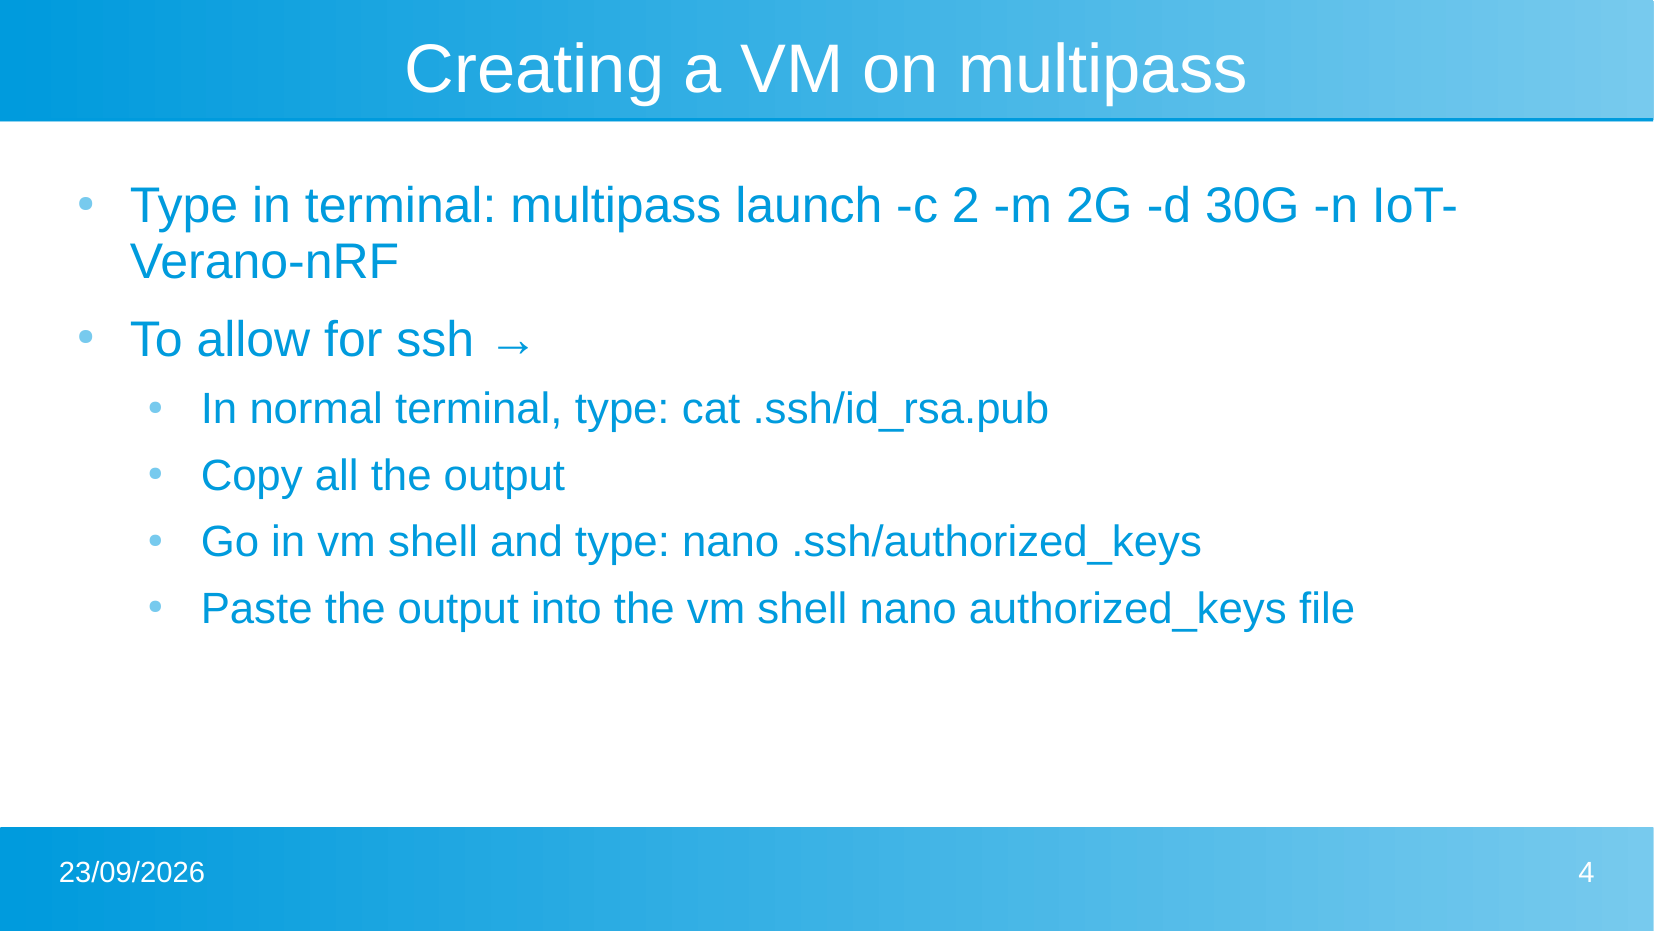

# Creating a VM on multipass
Type in terminal: multipass launch -c 2 -m 2G -d 30G -n IoT-Verano-nRF
To allow for ssh →
In normal terminal, type: cat .ssh/id_rsa.pub
Copy all the output
Go in vm shell and type: nano .ssh/authorized_keys
Paste the output into the vm shell nano authorized_keys file
4